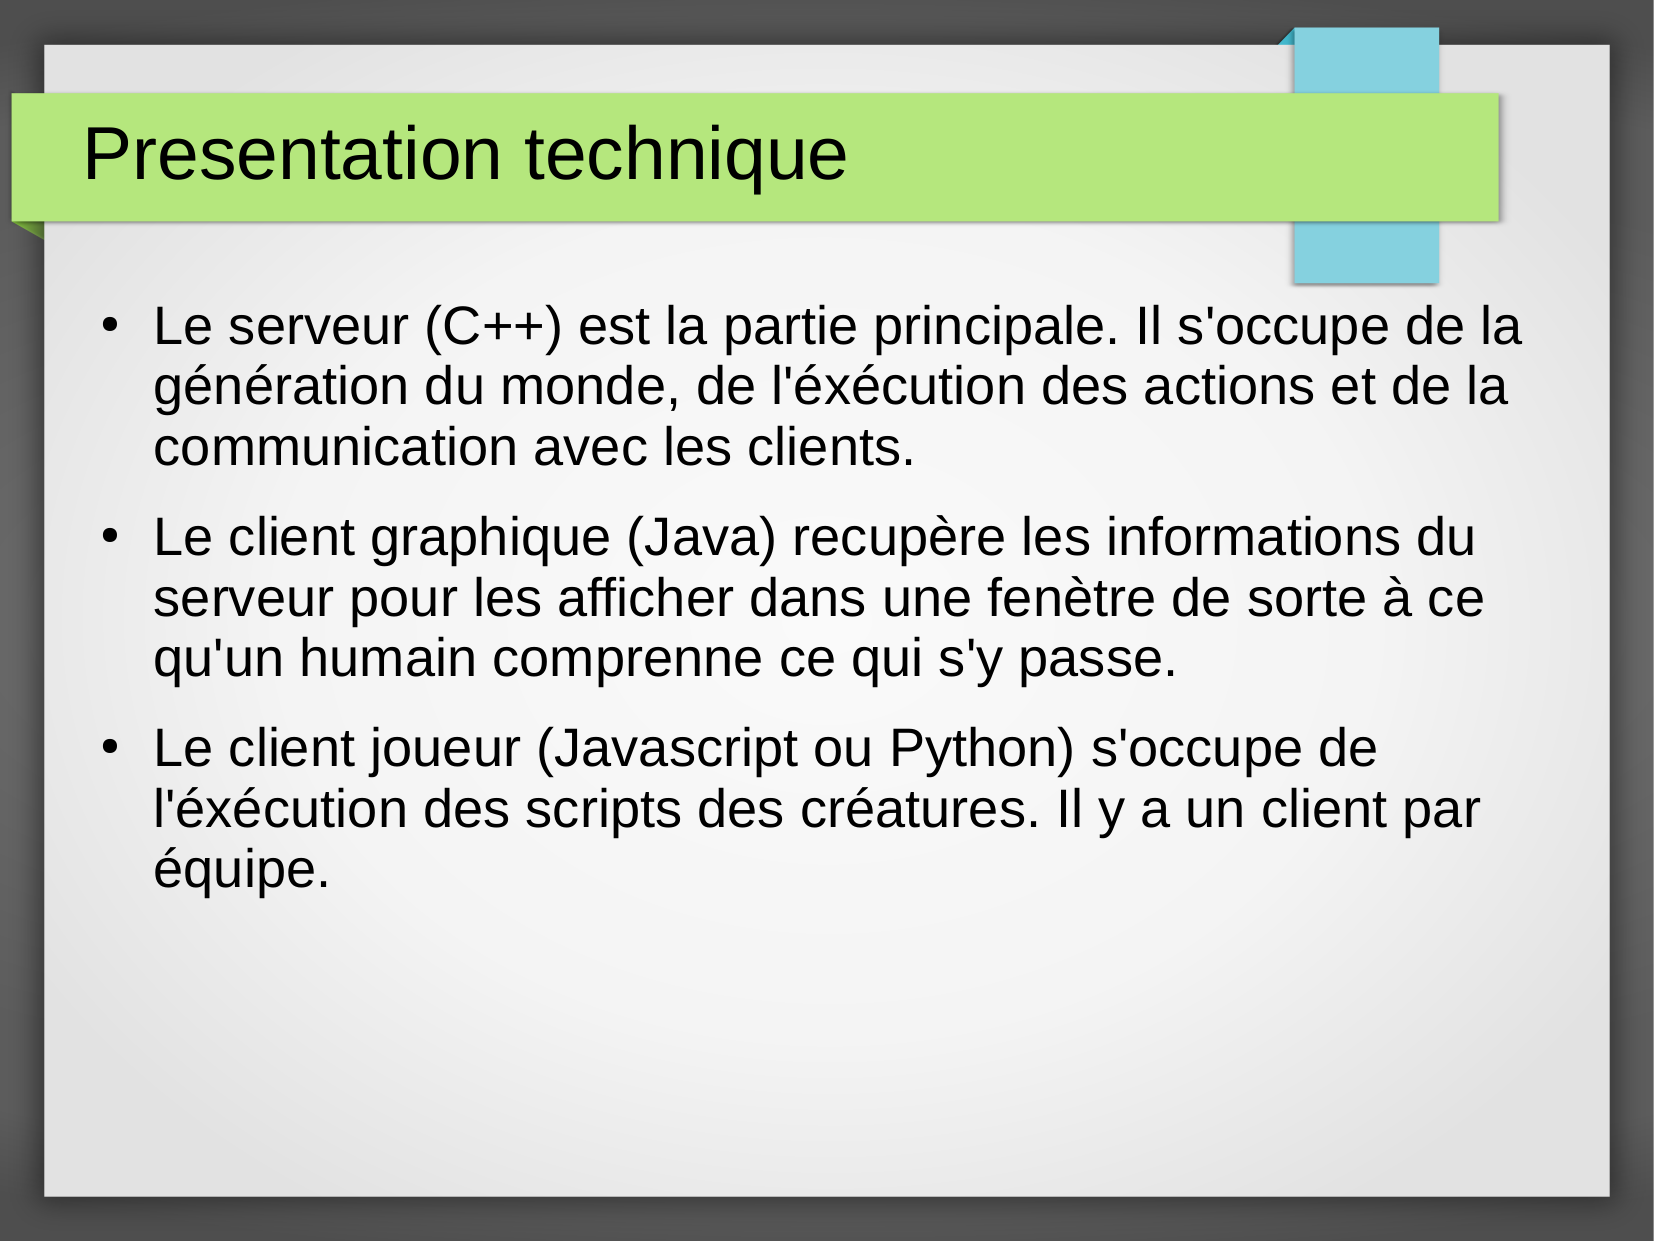

# Presentation technique
Le serveur (C++) est la partie principale. Il s'occupe de la génération du monde, de l'éxécution des actions et de la communication avec les clients.
Le client graphique (Java) recupère les informations du serveur pour les afficher dans une fenètre de sorte à ce qu'un humain comprenne ce qui s'y passe.
Le client joueur (Javascript ou Python) s'occupe de l'éxécution des scripts des créatures. Il y a un client par équipe.